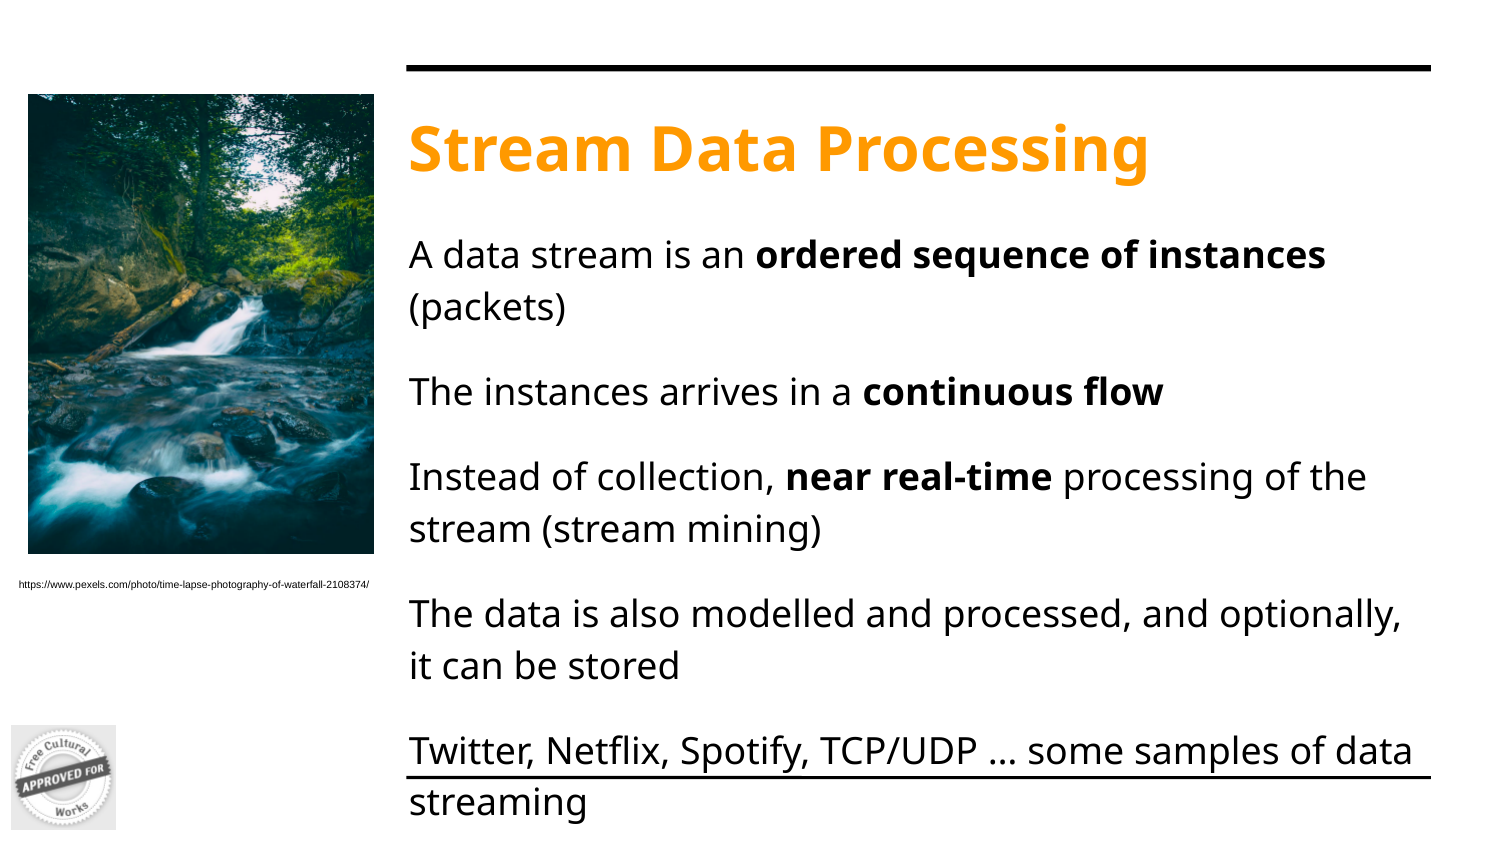

# Stream Data Processing
A data stream is an ordered sequence of instances (packets)
The instances arrives in a continuous flow
Instead of collection, near real-time processing of the stream (stream mining)
The data is also modelled and processed, and optionally, it can be stored
Twitter, Netflix, Spotify, TCP/UDP … some samples of data streaming
https://www.pexels.com/photo/time-lapse-photography-of-waterfall-2108374/